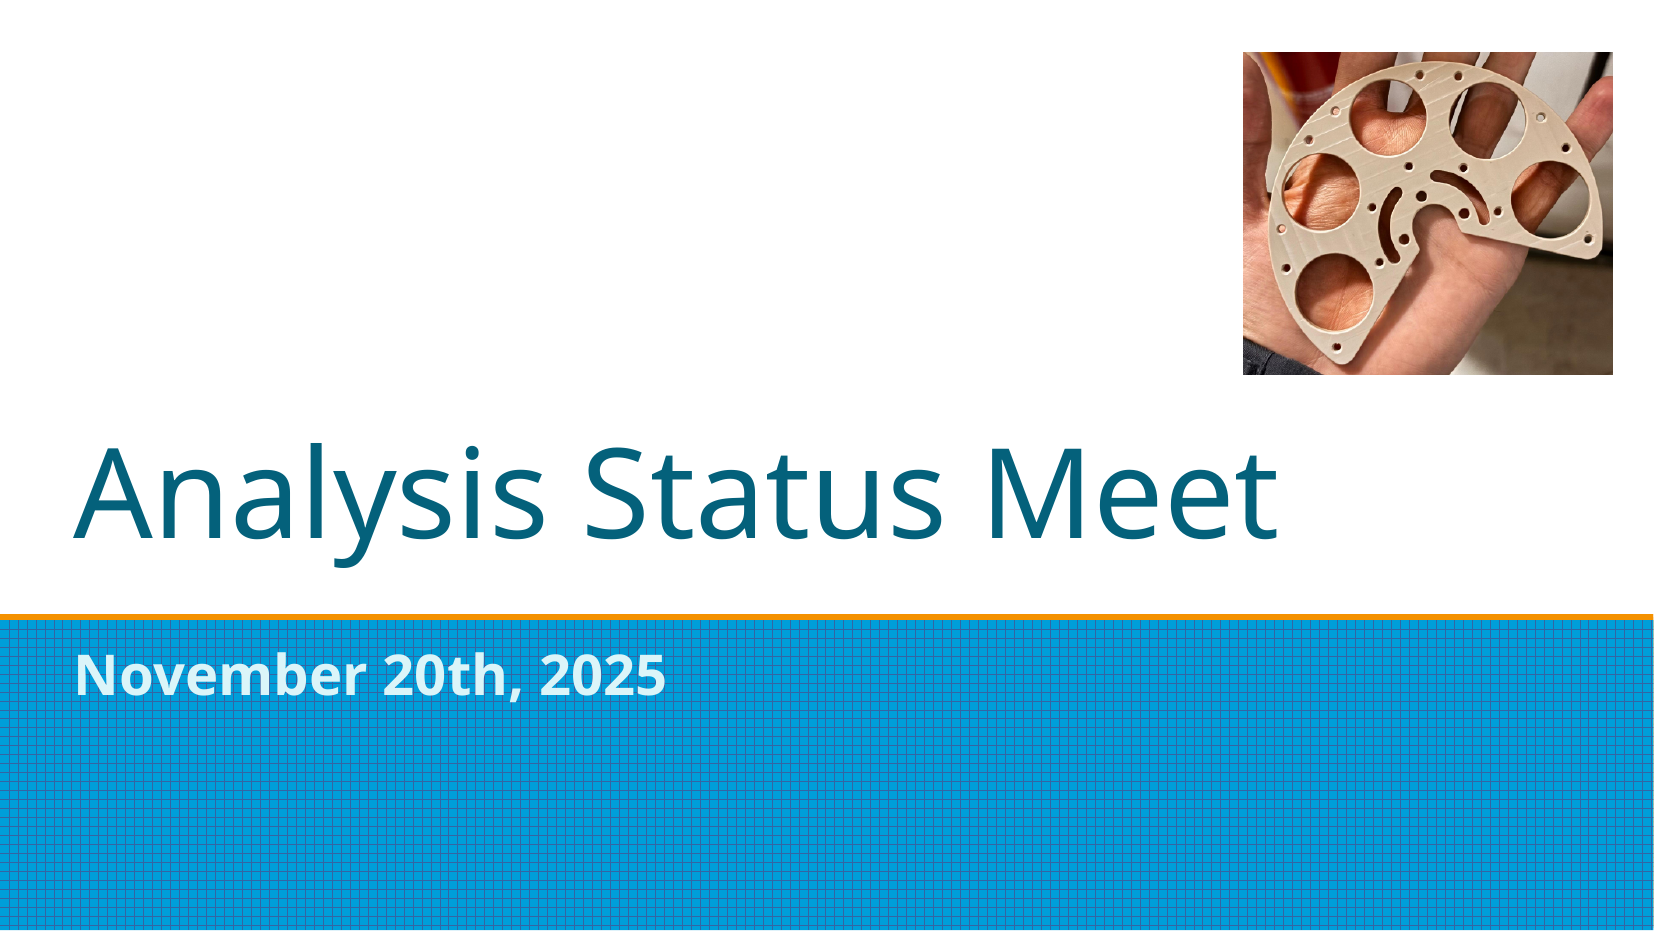

# Analysis Status Meet
November 20th, 2025